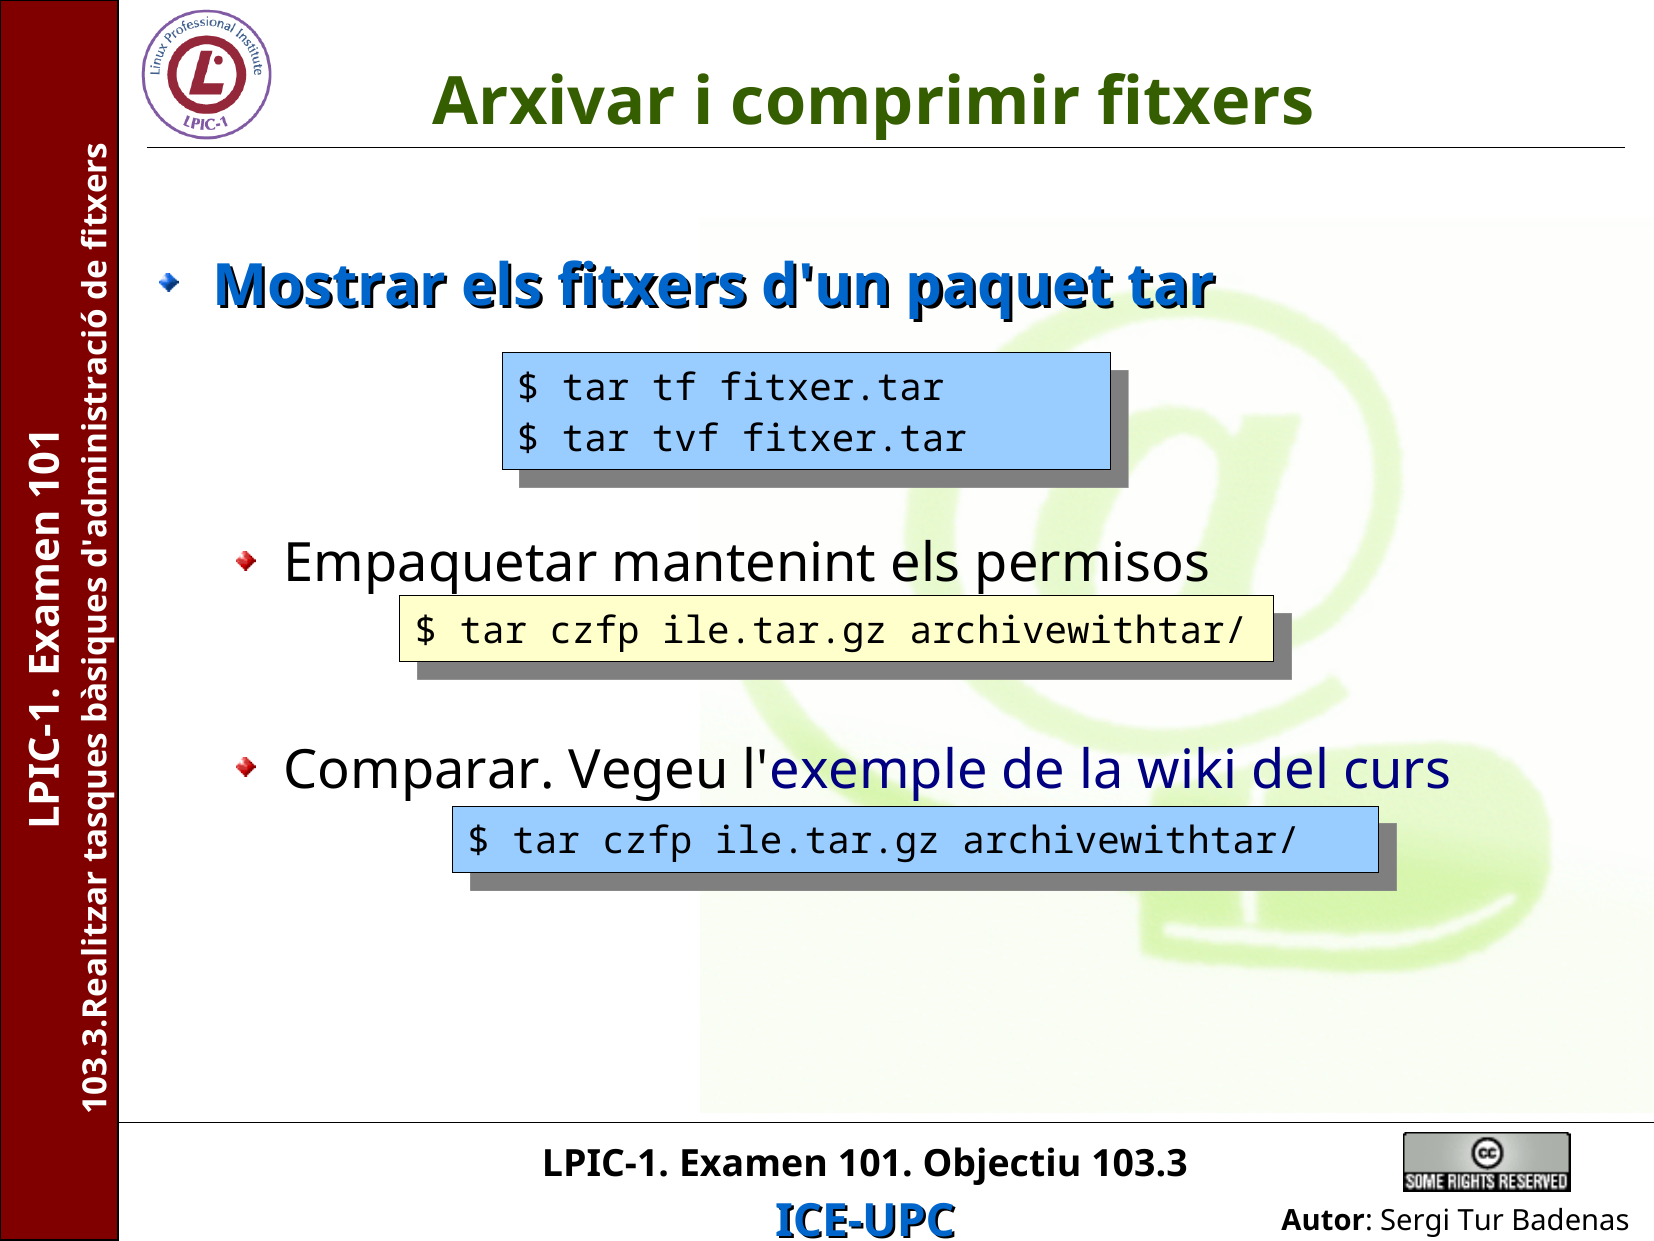

# Arxivar i comprimir fitxers
Mostrar els fitxers d'un paquet tar
Empaquetar mantenint els permisos
Comparar. Vegeu l'exemple de la wiki del curs
$ tar tf fitxer.tar
$ tar tvf fitxer.tar
$ tar czfp ile.tar.gz archivewithtar/
$ tar czfp ile.tar.gz archivewithtar/